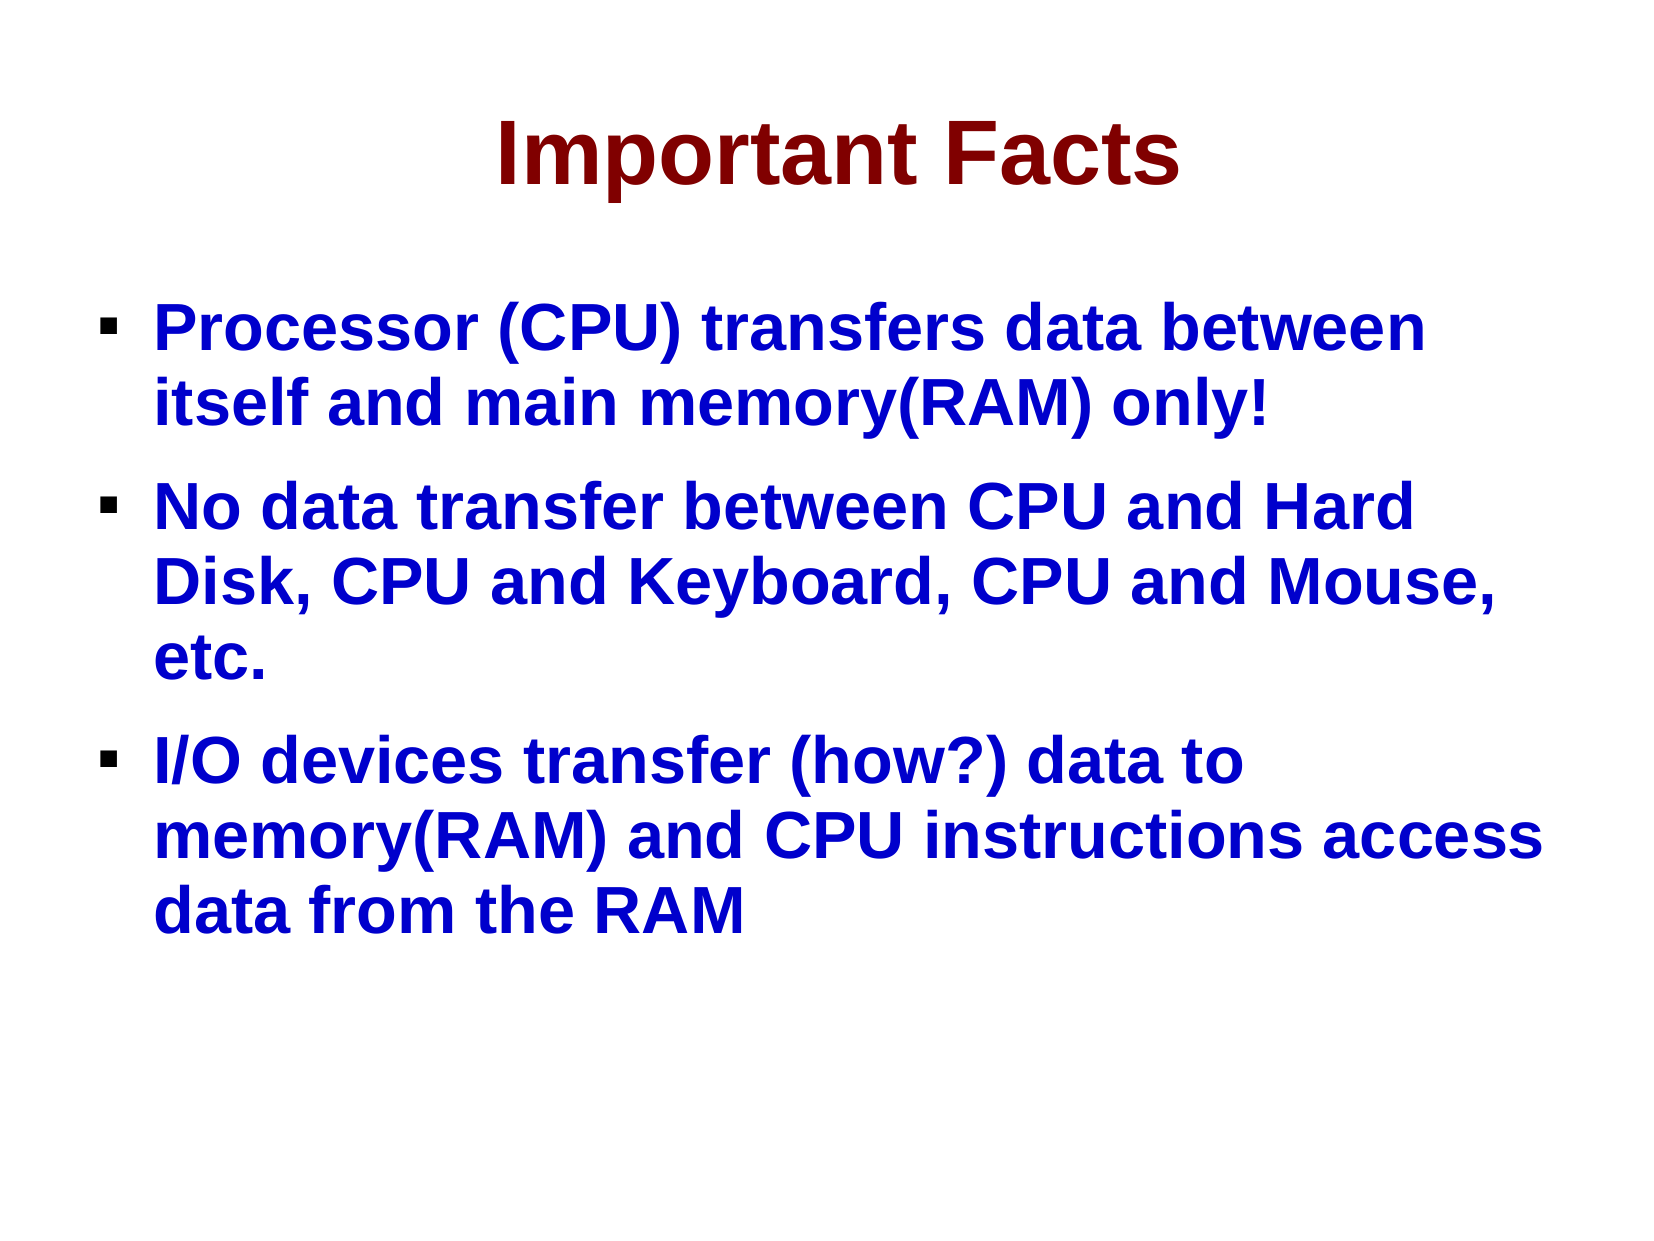

# Important Facts
Processor (CPU) transfers data between itself and main memory(RAM) only!
No data transfer between CPU and Hard Disk, CPU and Keyboard, CPU and Mouse, etc.
I/O devices transfer (how?) data to memory(RAM) and CPU instructions access data from the RAM